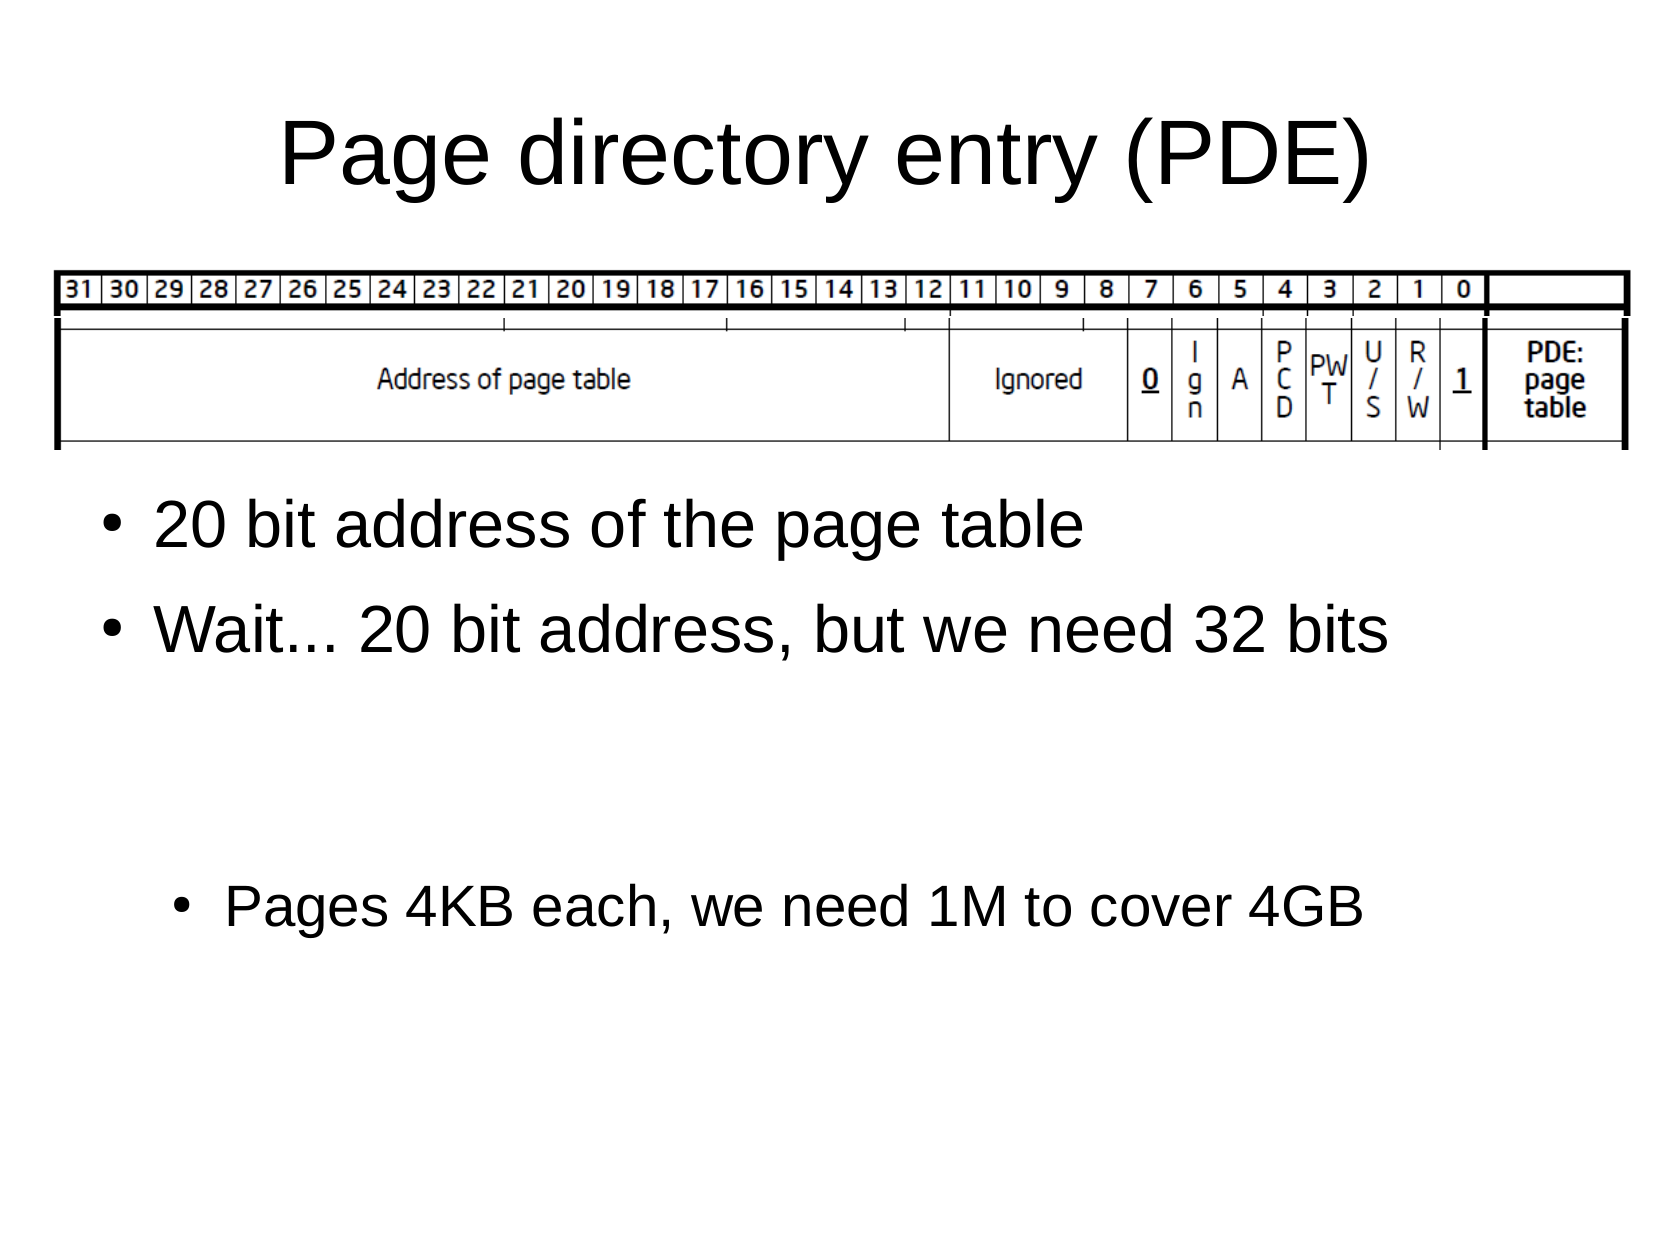

# Page directory entry (PDE)
20 bit address of the page table
Wait... 20 bit address, but we need 32 bits
Pages 4KB each, we need 1M to cover 4GB